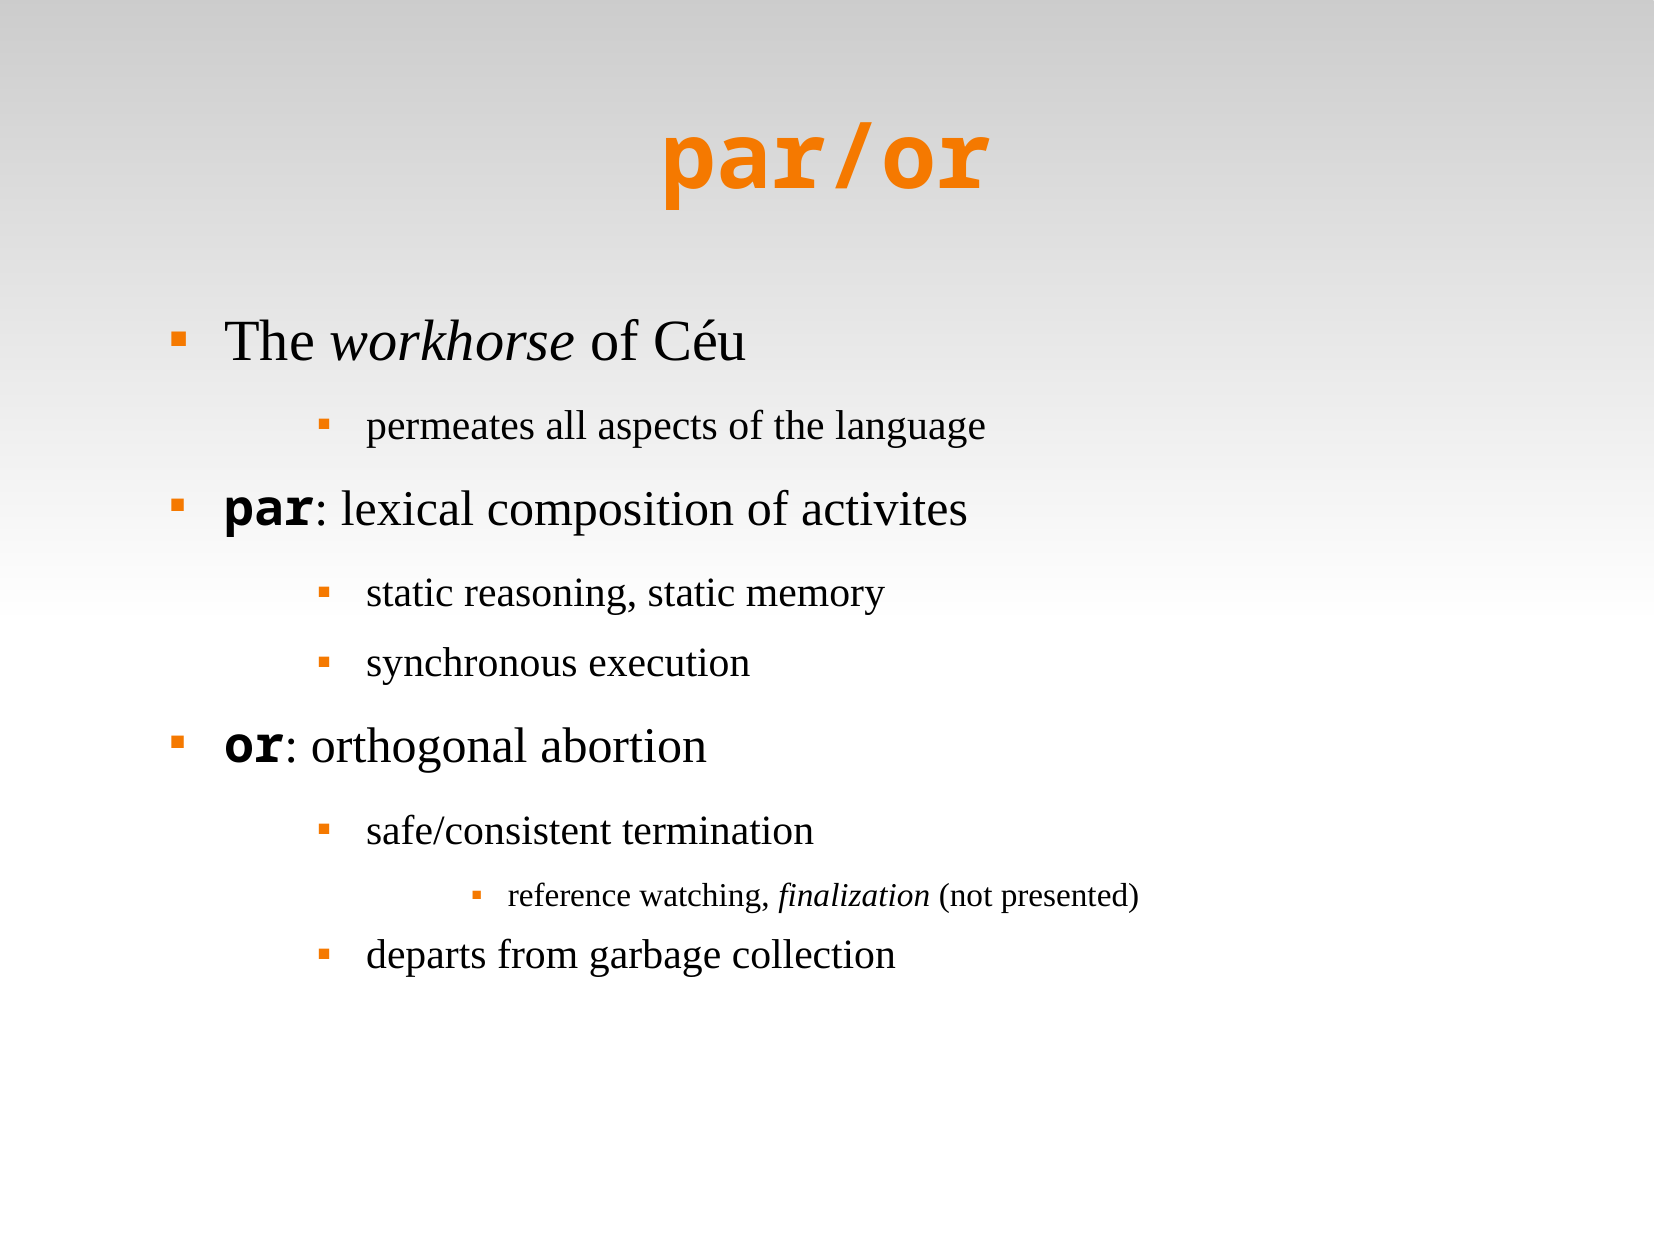

# par/or
The workhorse of Céu
permeates all aspects of the language
par: lexical composition of activites
static reasoning, static memory
synchronous execution
or: orthogonal abortion
safe/consistent termination
reference watching, finalization (not presented)
departs from garbage collection